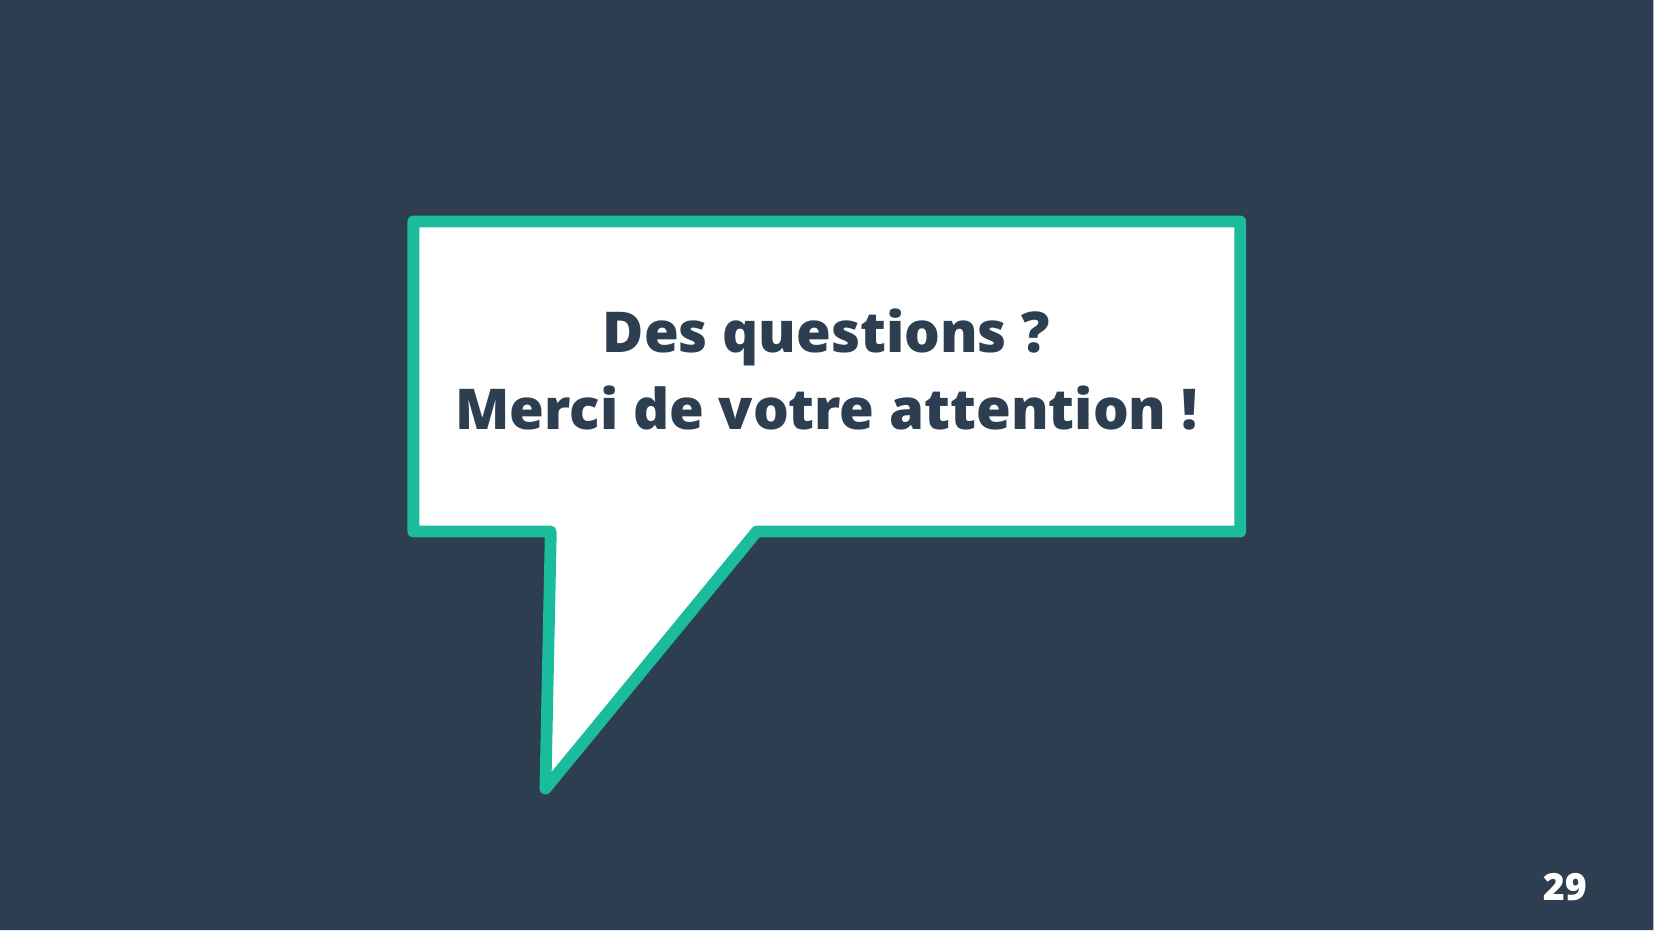

# Des questions ? Merci de votre attention !
29